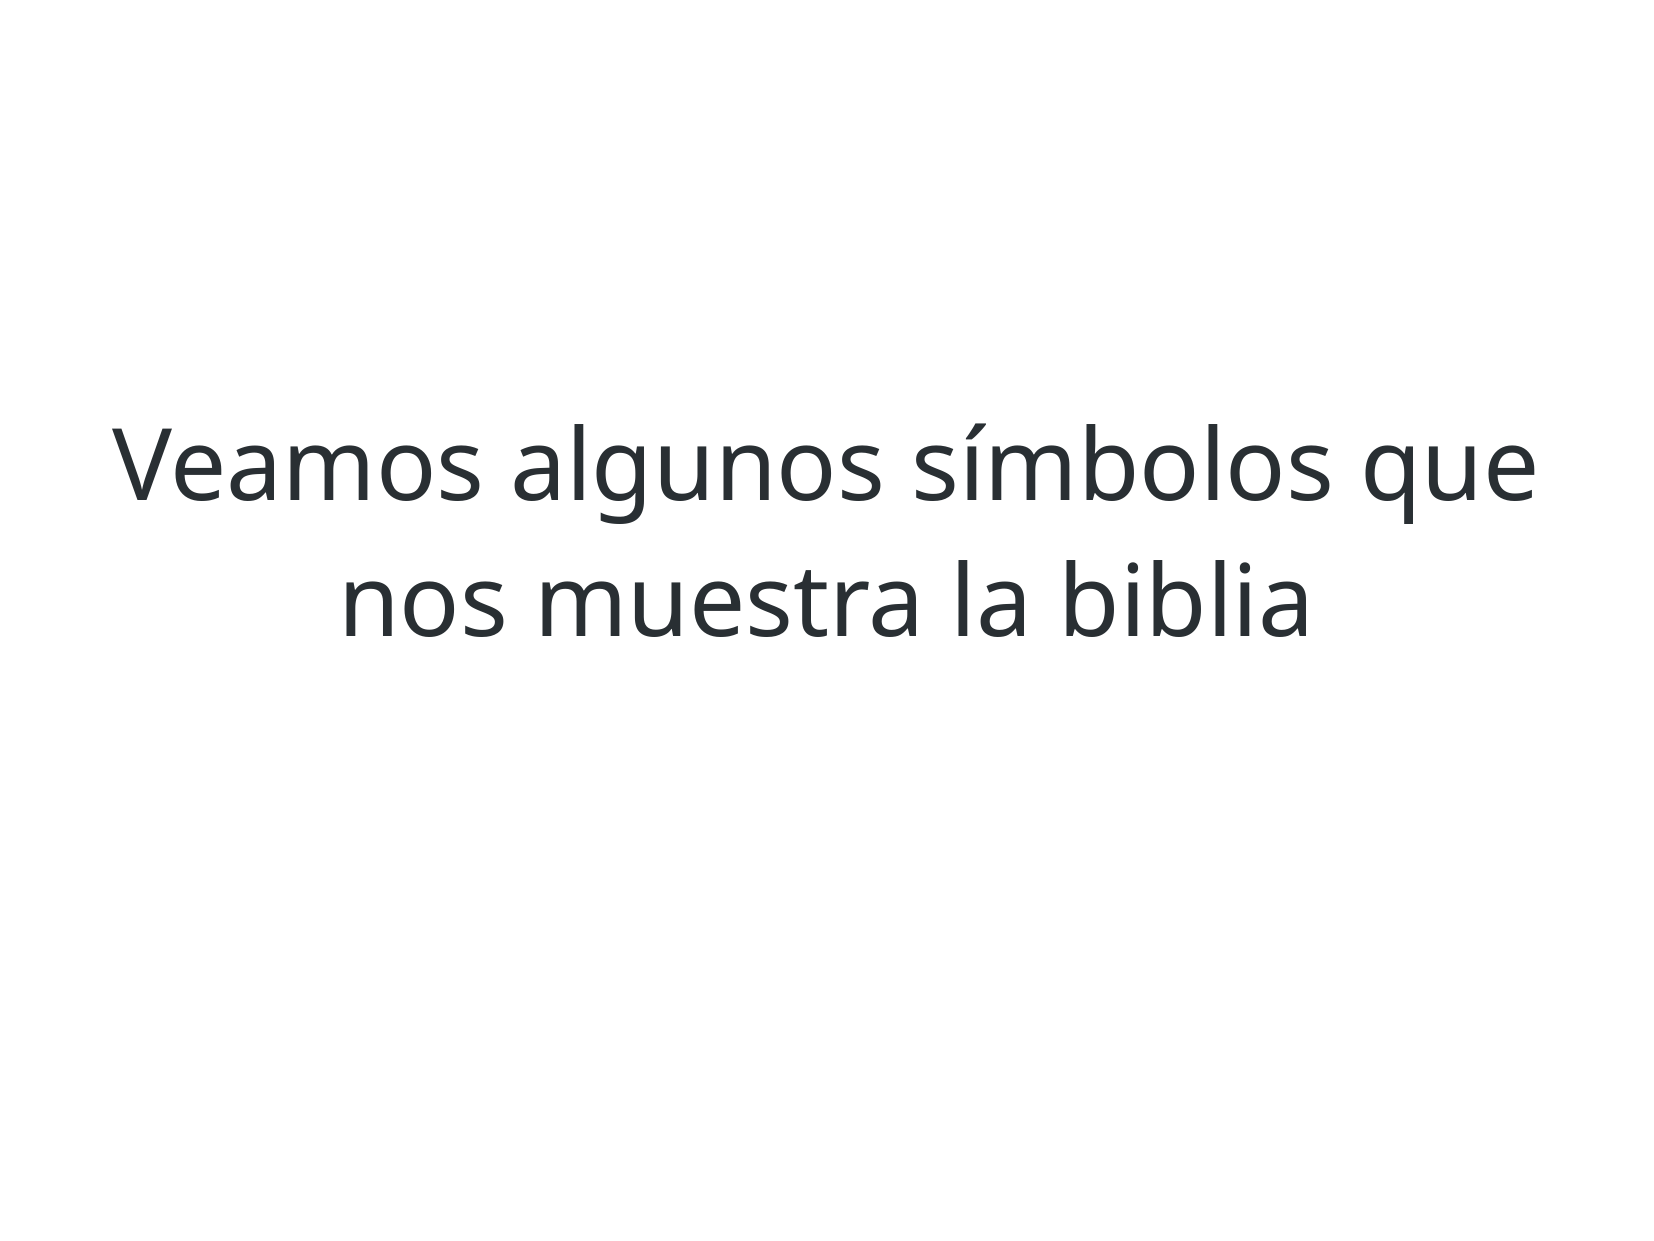

# Veamos algunos símbolos que nos muestra la biblia